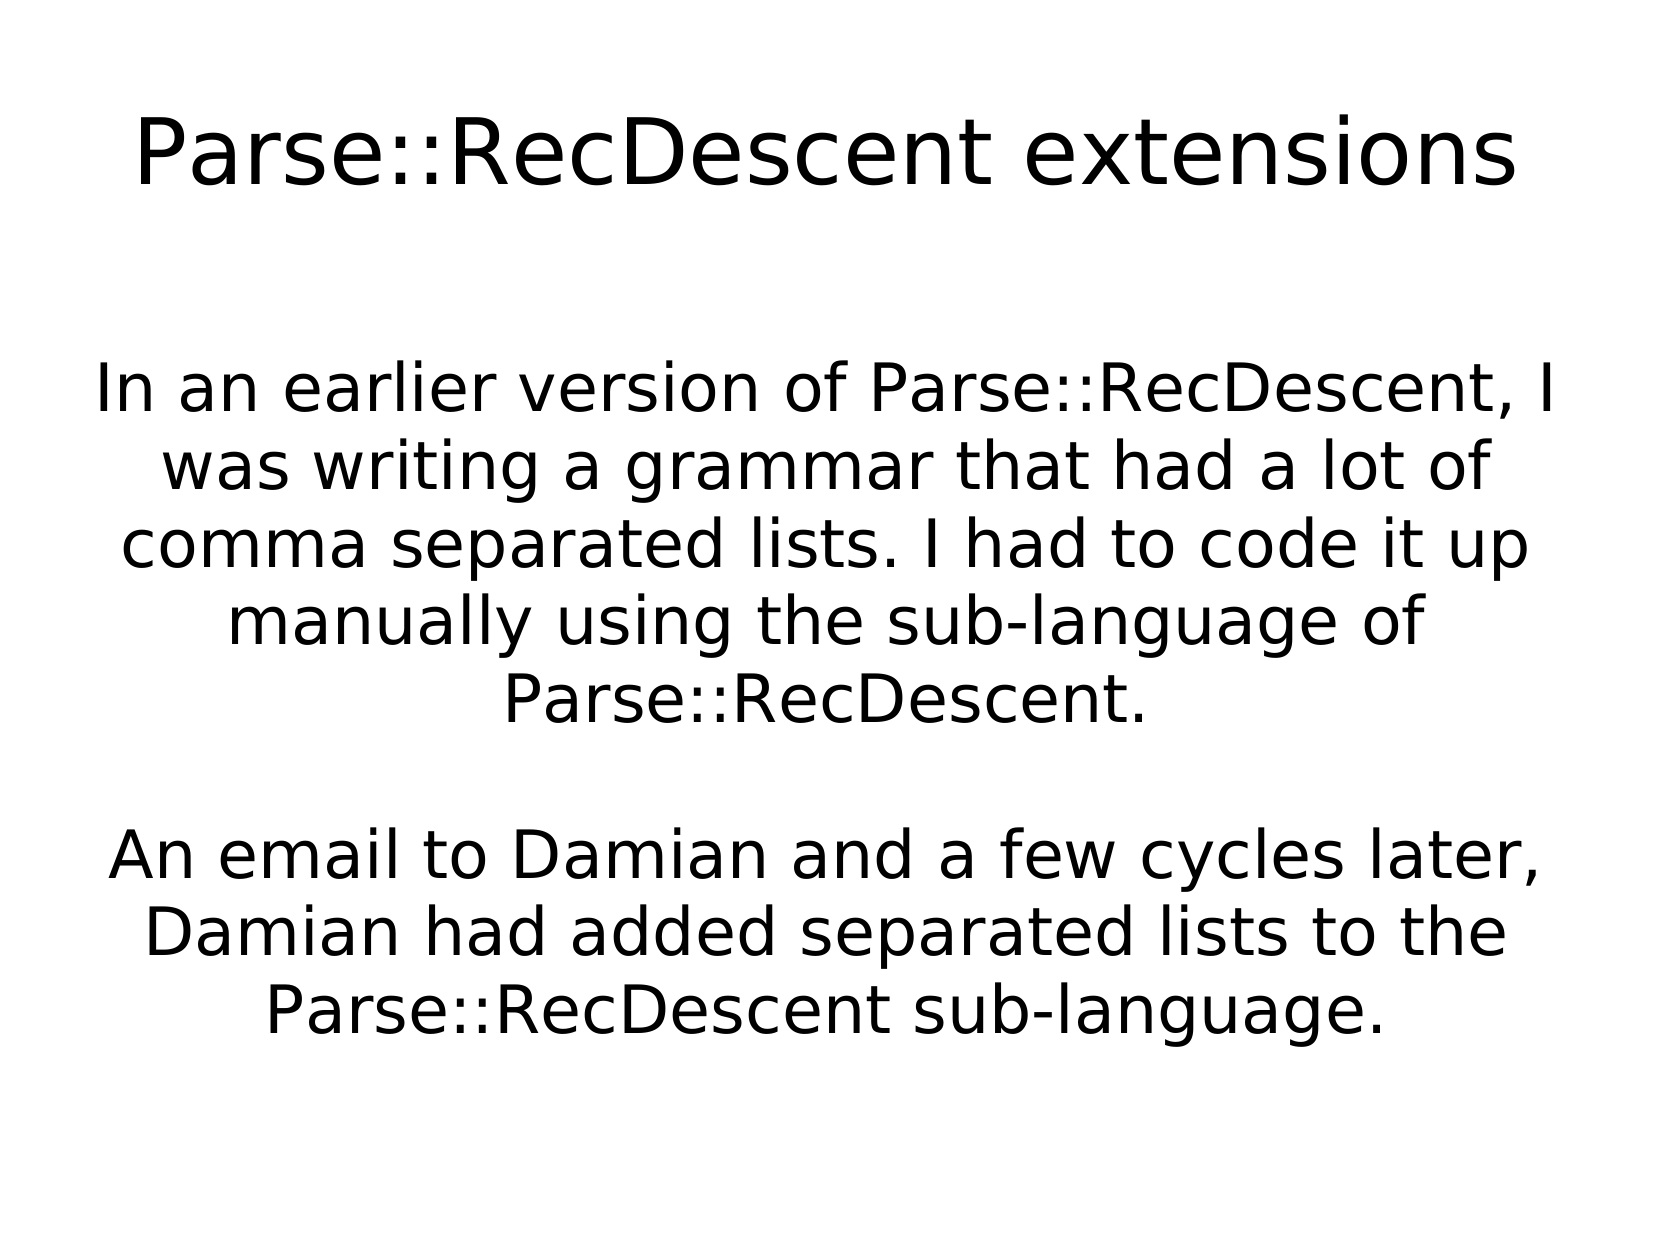

# Parse::RecDescent extensions
In an earlier version of Parse::RecDescent, I was writing a grammar that had a lot of comma separated lists. I had to code it up manually using the sub-language of Parse::RecDescent.
An email to Damian and a few cycles later, Damian had added separated lists to the Parse::RecDescent sub-language.